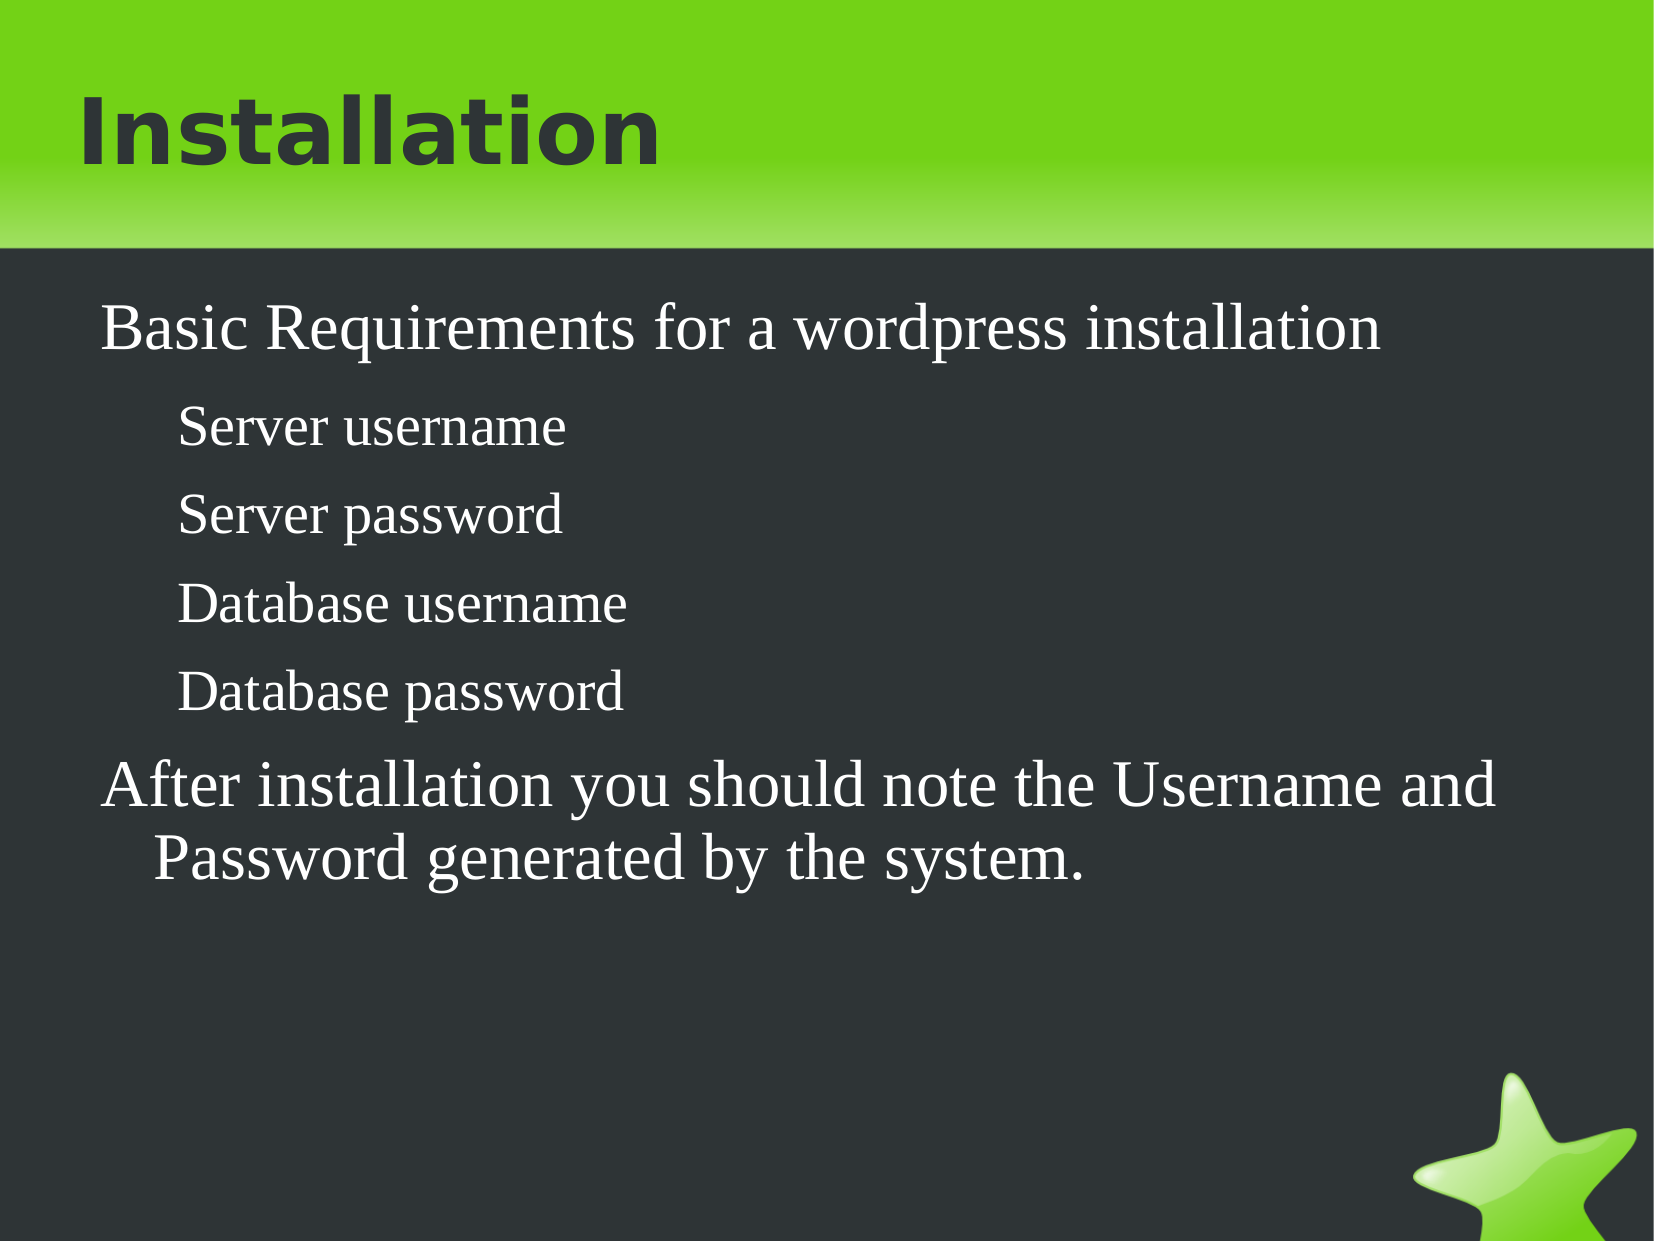

# Installation
Basic Requirements for a wordpress installation
Server username
Server password
Database username
Database password
After installation you should note the Username and Password generated by the system.